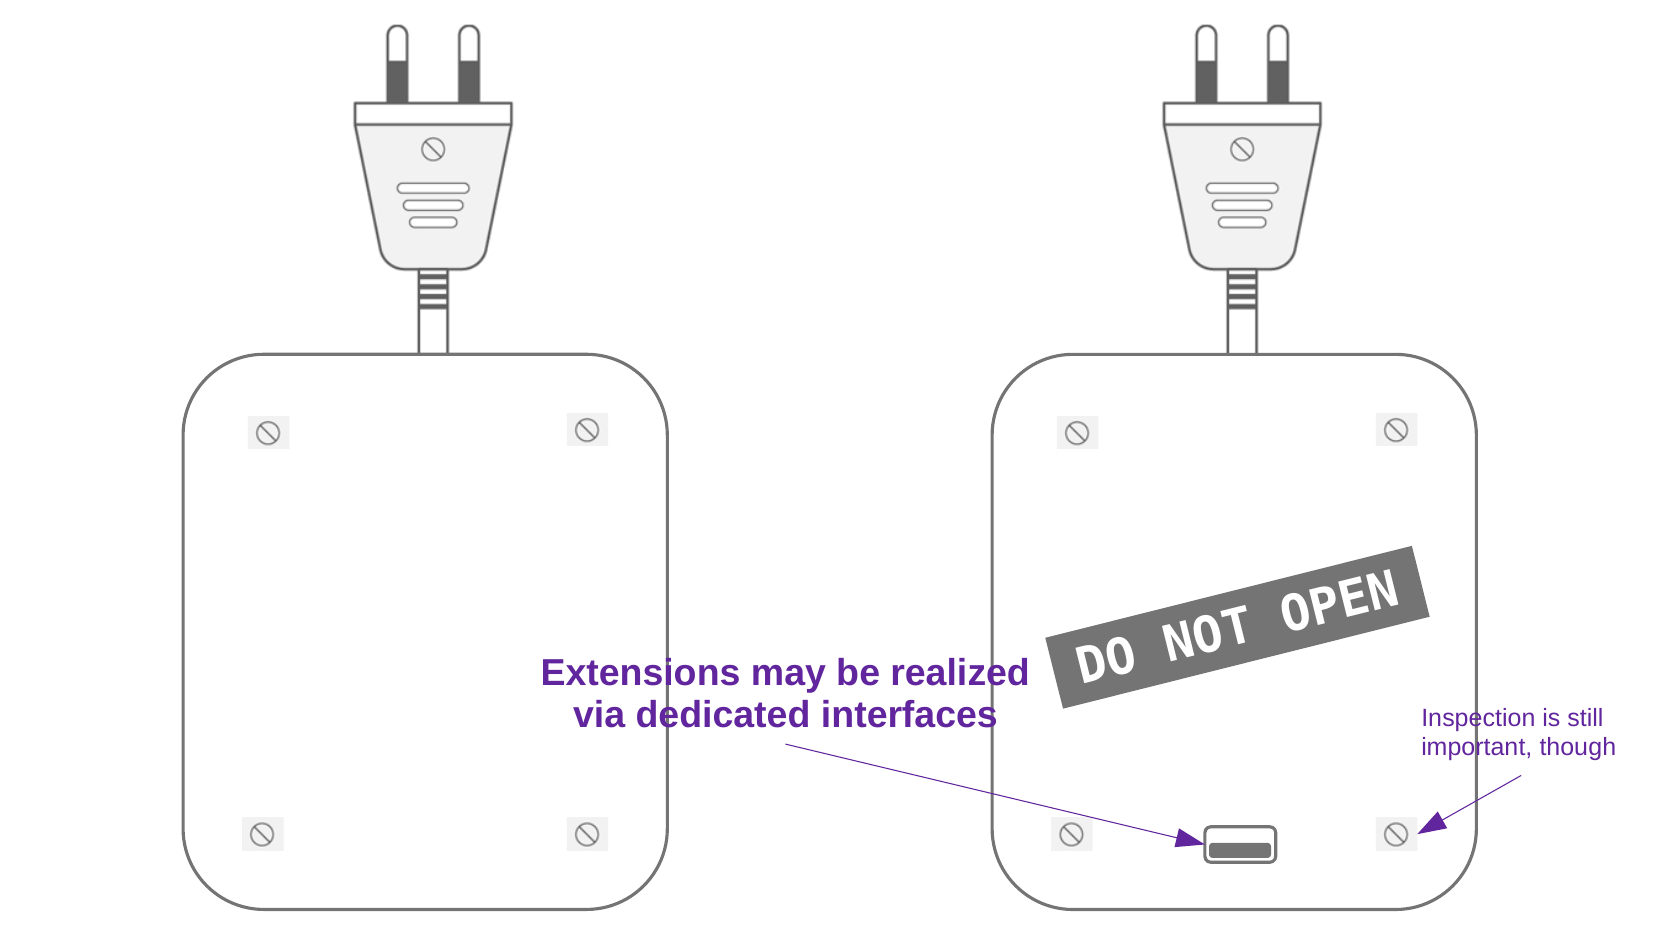

DO NOT OPEN
Extensions may be realized via dedicated interfaces
Inspection is still important, though